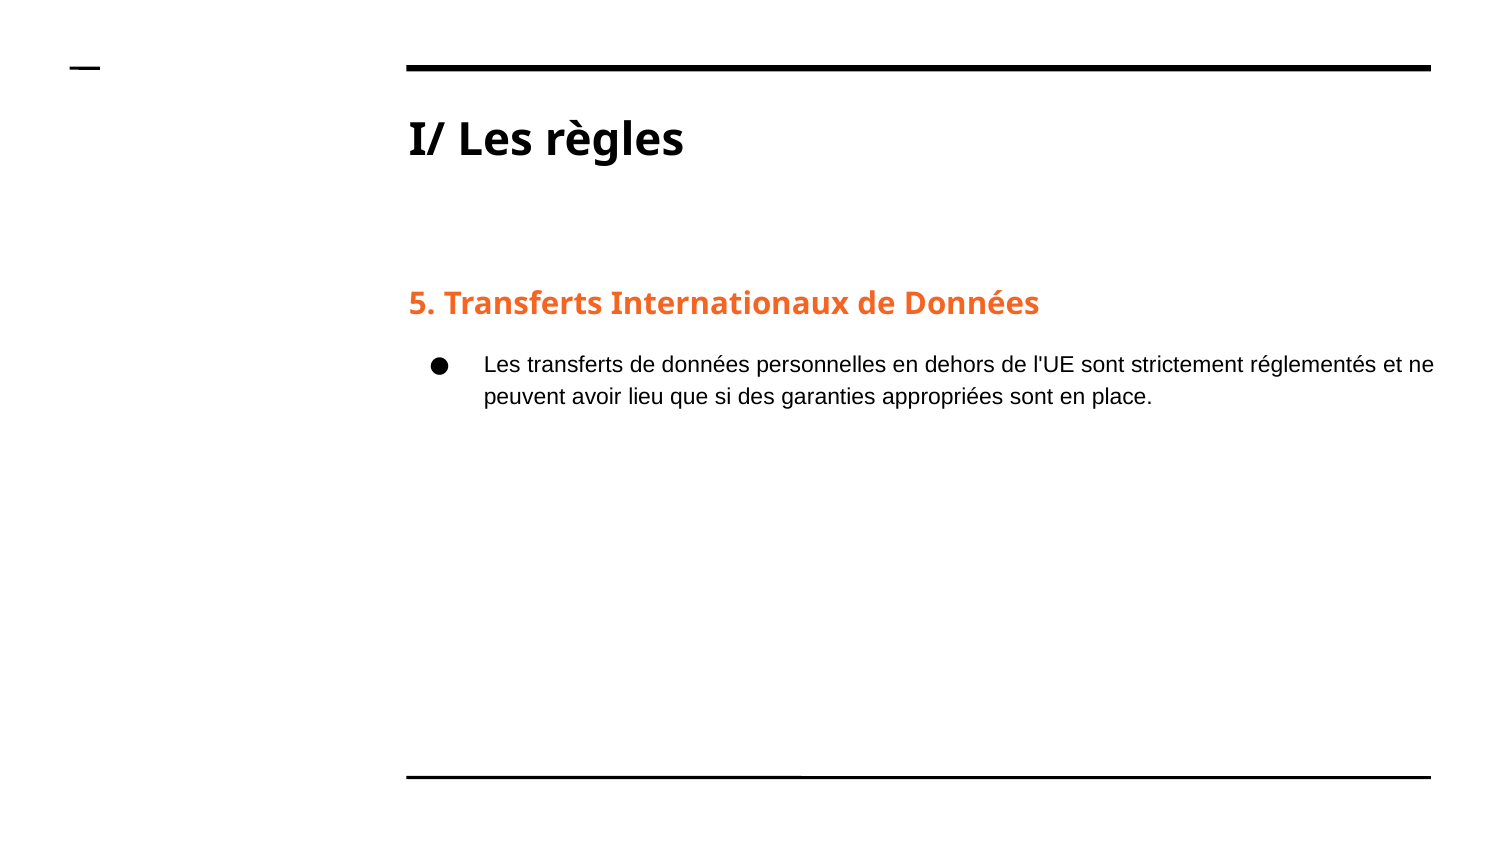

# I/ Les règles
5. Transferts Internationaux de Données
Les transferts de données personnelles en dehors de l'UE sont strictement réglementés et ne peuvent avoir lieu que si des garanties appropriées sont en place.